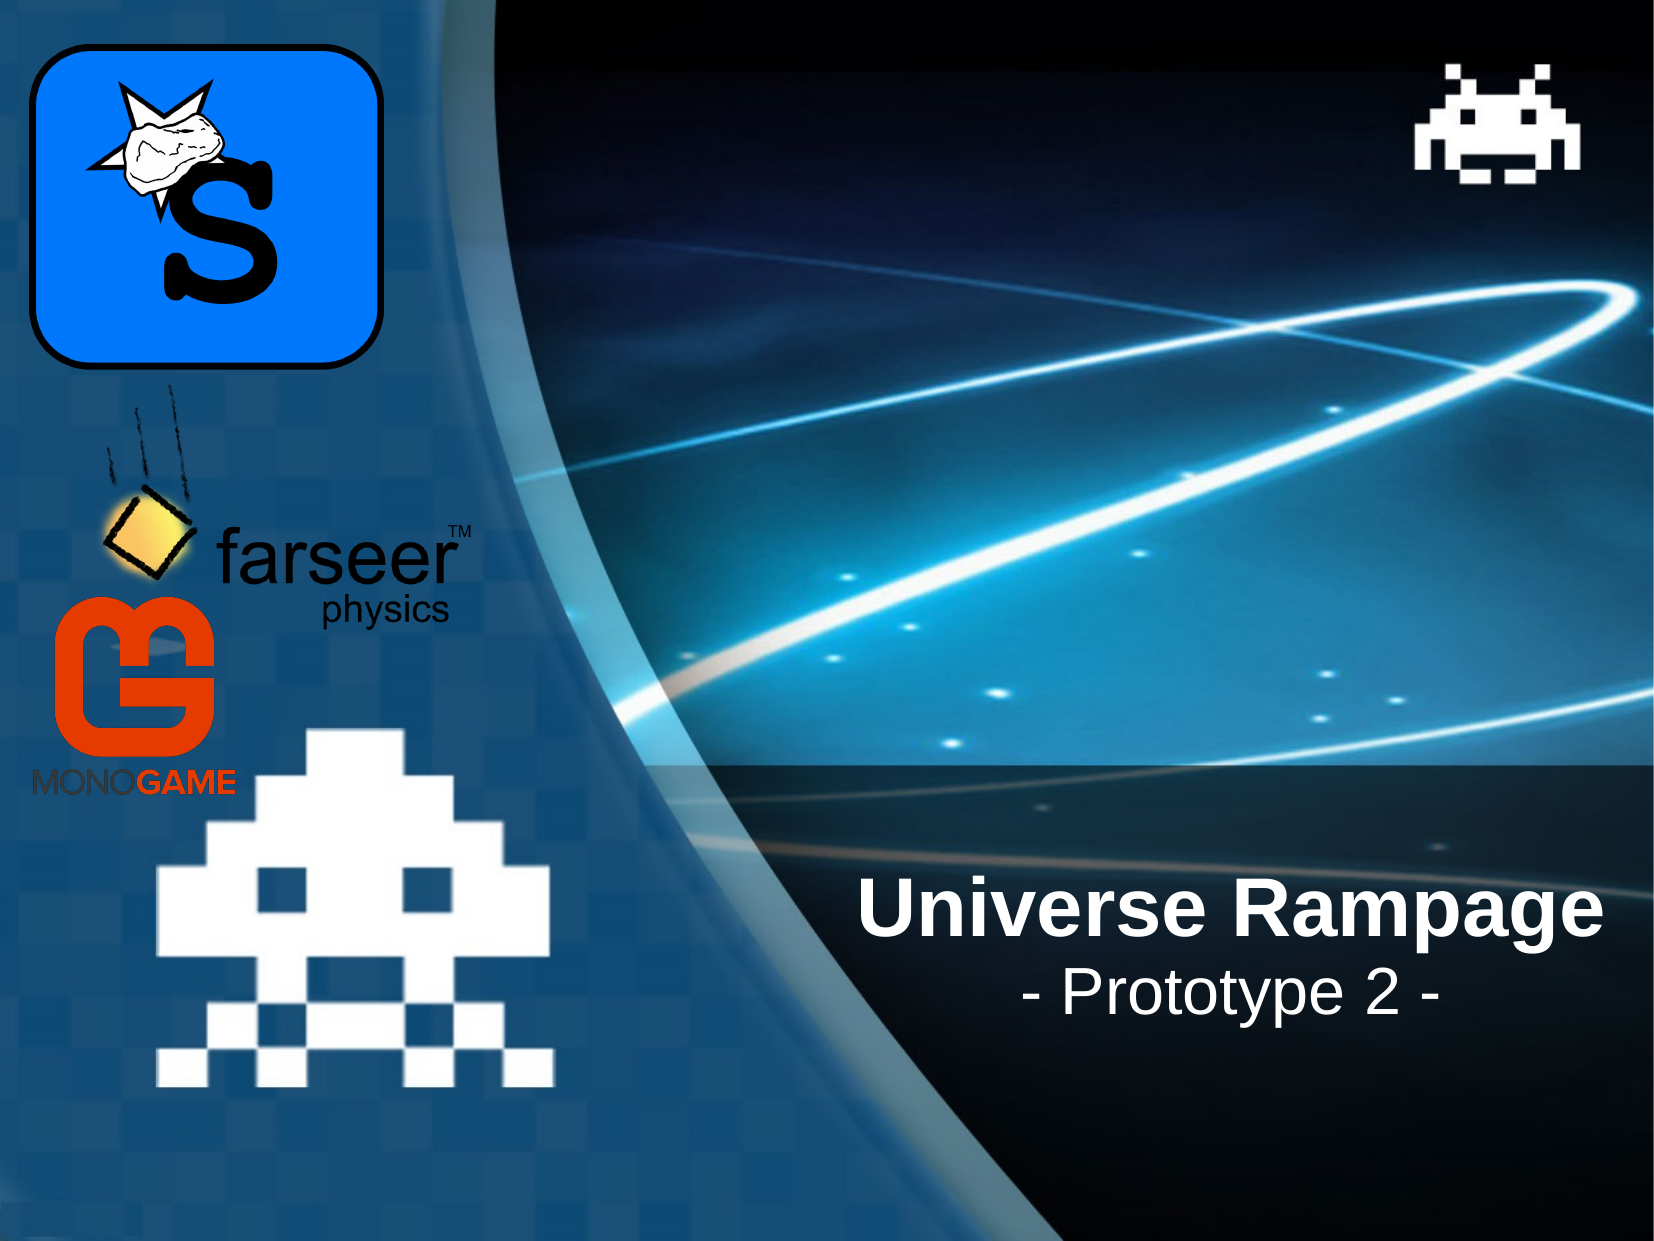

# Universe Rampage
- Prototype 2 -